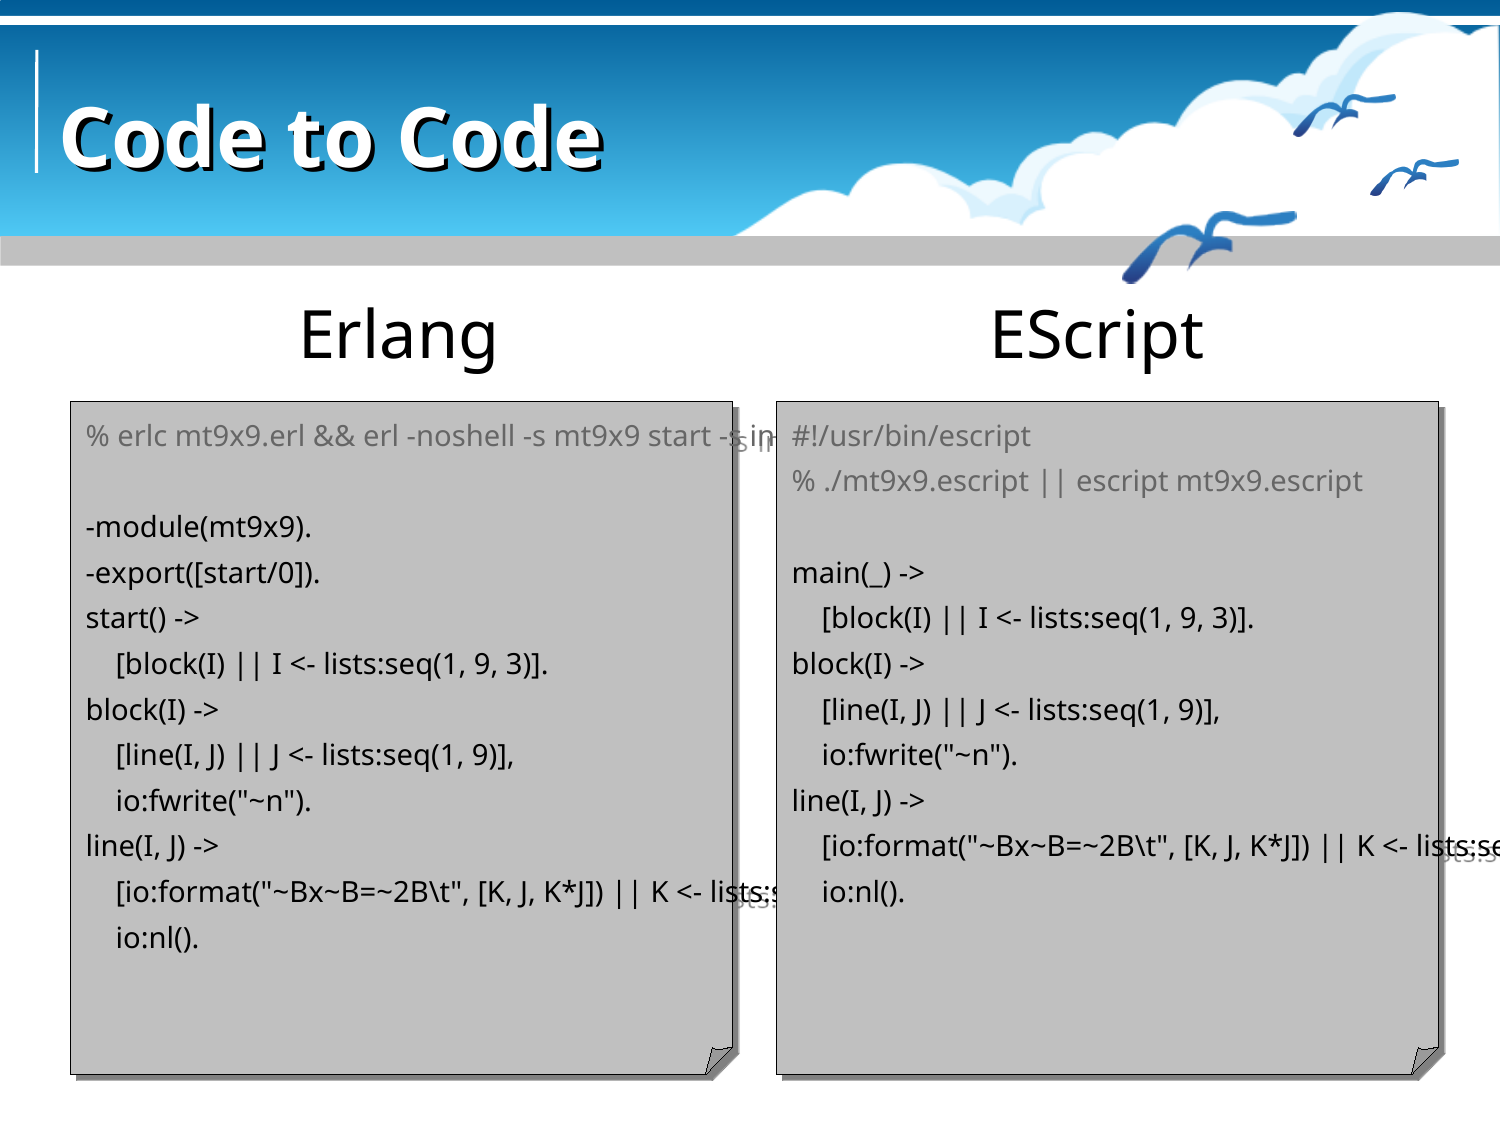

# Code to Code
EScript
Erlang
% erlc mt9x9.erl && erl -noshell -s mt9x9 start -s init stop
-module(mt9x9).
-export([start/0]).
start() ->
 [block(I) || I <- lists:seq(1, 9, 3)].
block(I) ->
 [line(I, J) || J <- lists:seq(1, 9)],
 io:fwrite("~n").
line(I, J) ->
 [io:format("~Bx~B=~2B\t", [K, J, K*J]) || K <- lists:seq(I, I+2)],
 io:nl().
#!/usr/bin/escript
% ./mt9x9.escript || escript mt9x9.escript
main(_) ->
 [block(I) || I <- lists:seq(1, 9, 3)].
block(I) ->
 [line(I, J) || J <- lists:seq(1, 9)],
 io:fwrite("~n").
line(I, J) ->
 [io:format("~Bx~B=~2B\t", [K, J, K*J]) || K <- lists:seq(I, I+2)],
 io:nl().